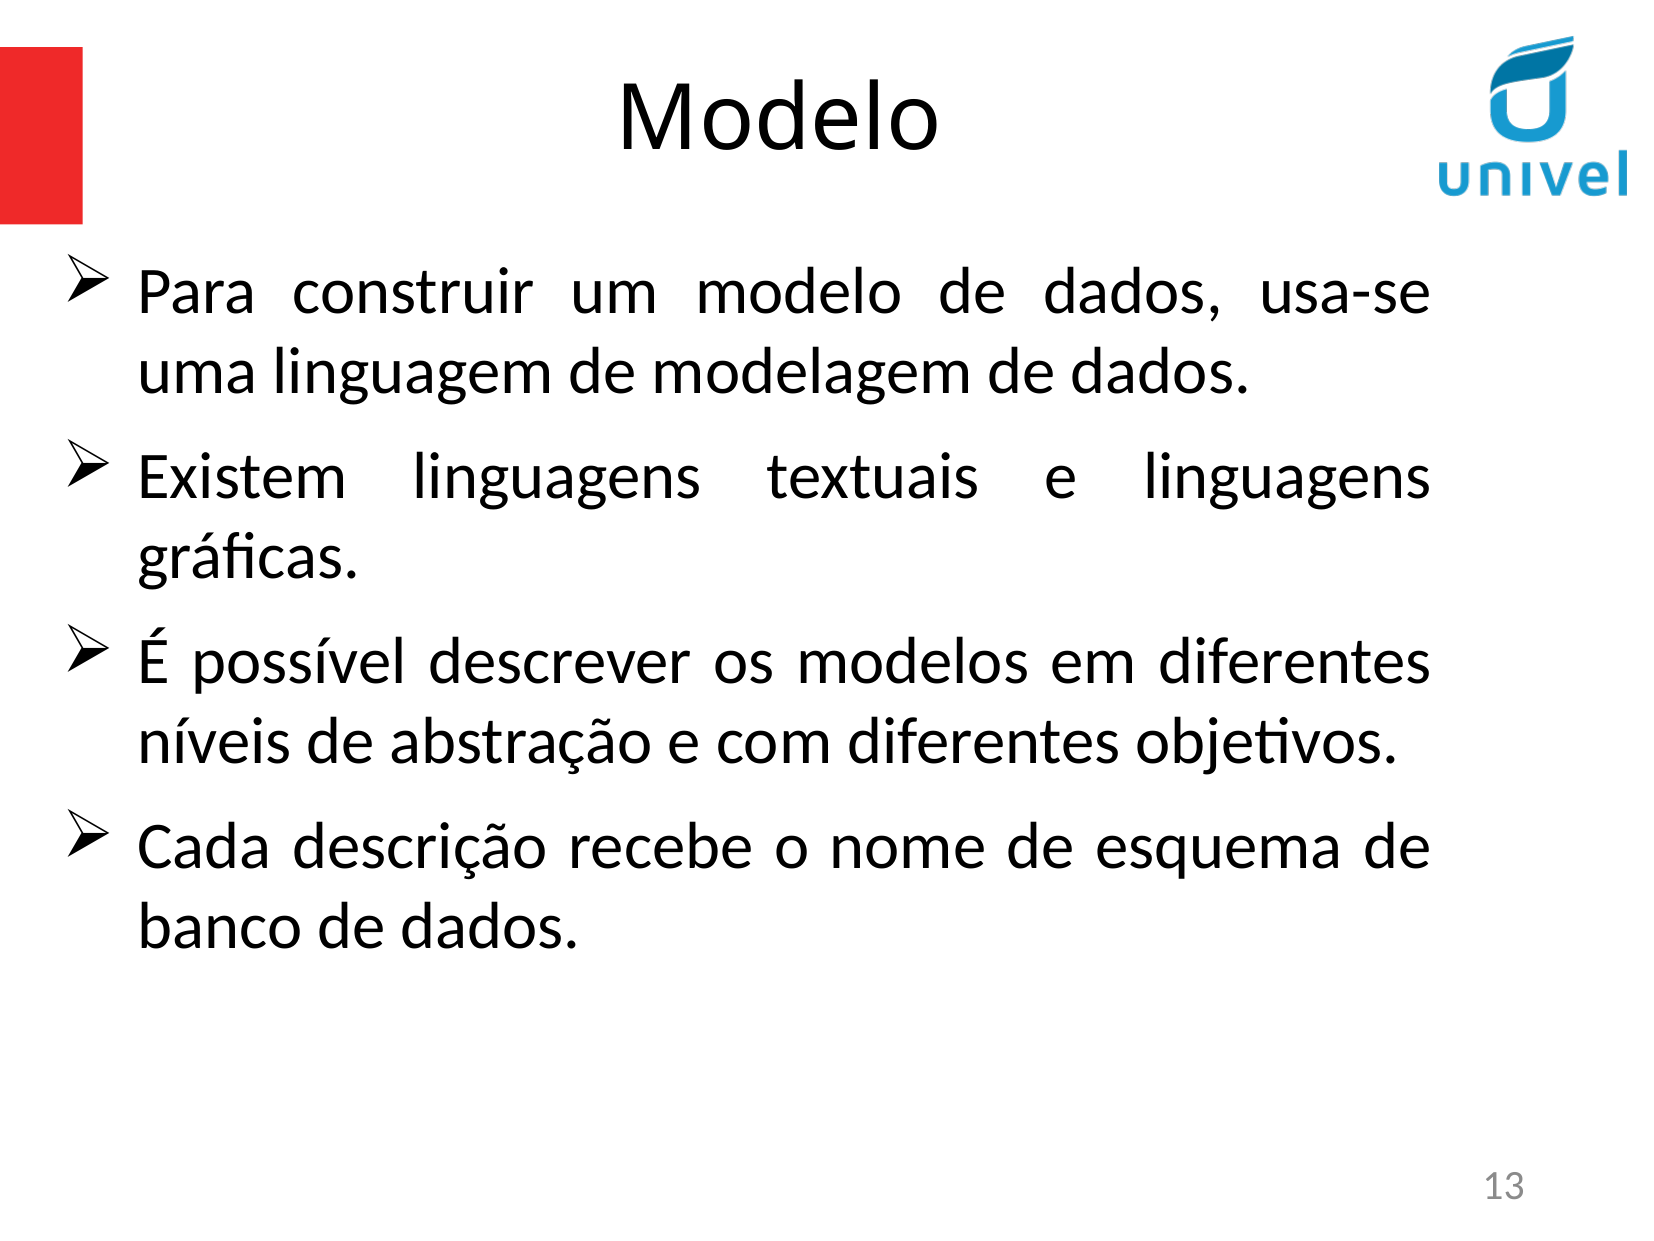

# Modelo
Para construir um modelo de dados, usa-se uma linguagem de modelagem de dados.
Existem linguagens textuais e linguagens gráficas.
É possível descrever os modelos em diferentes níveis de abstração e com diferentes objetivos.
Cada descrição recebe o nome de esquema de banco de dados.